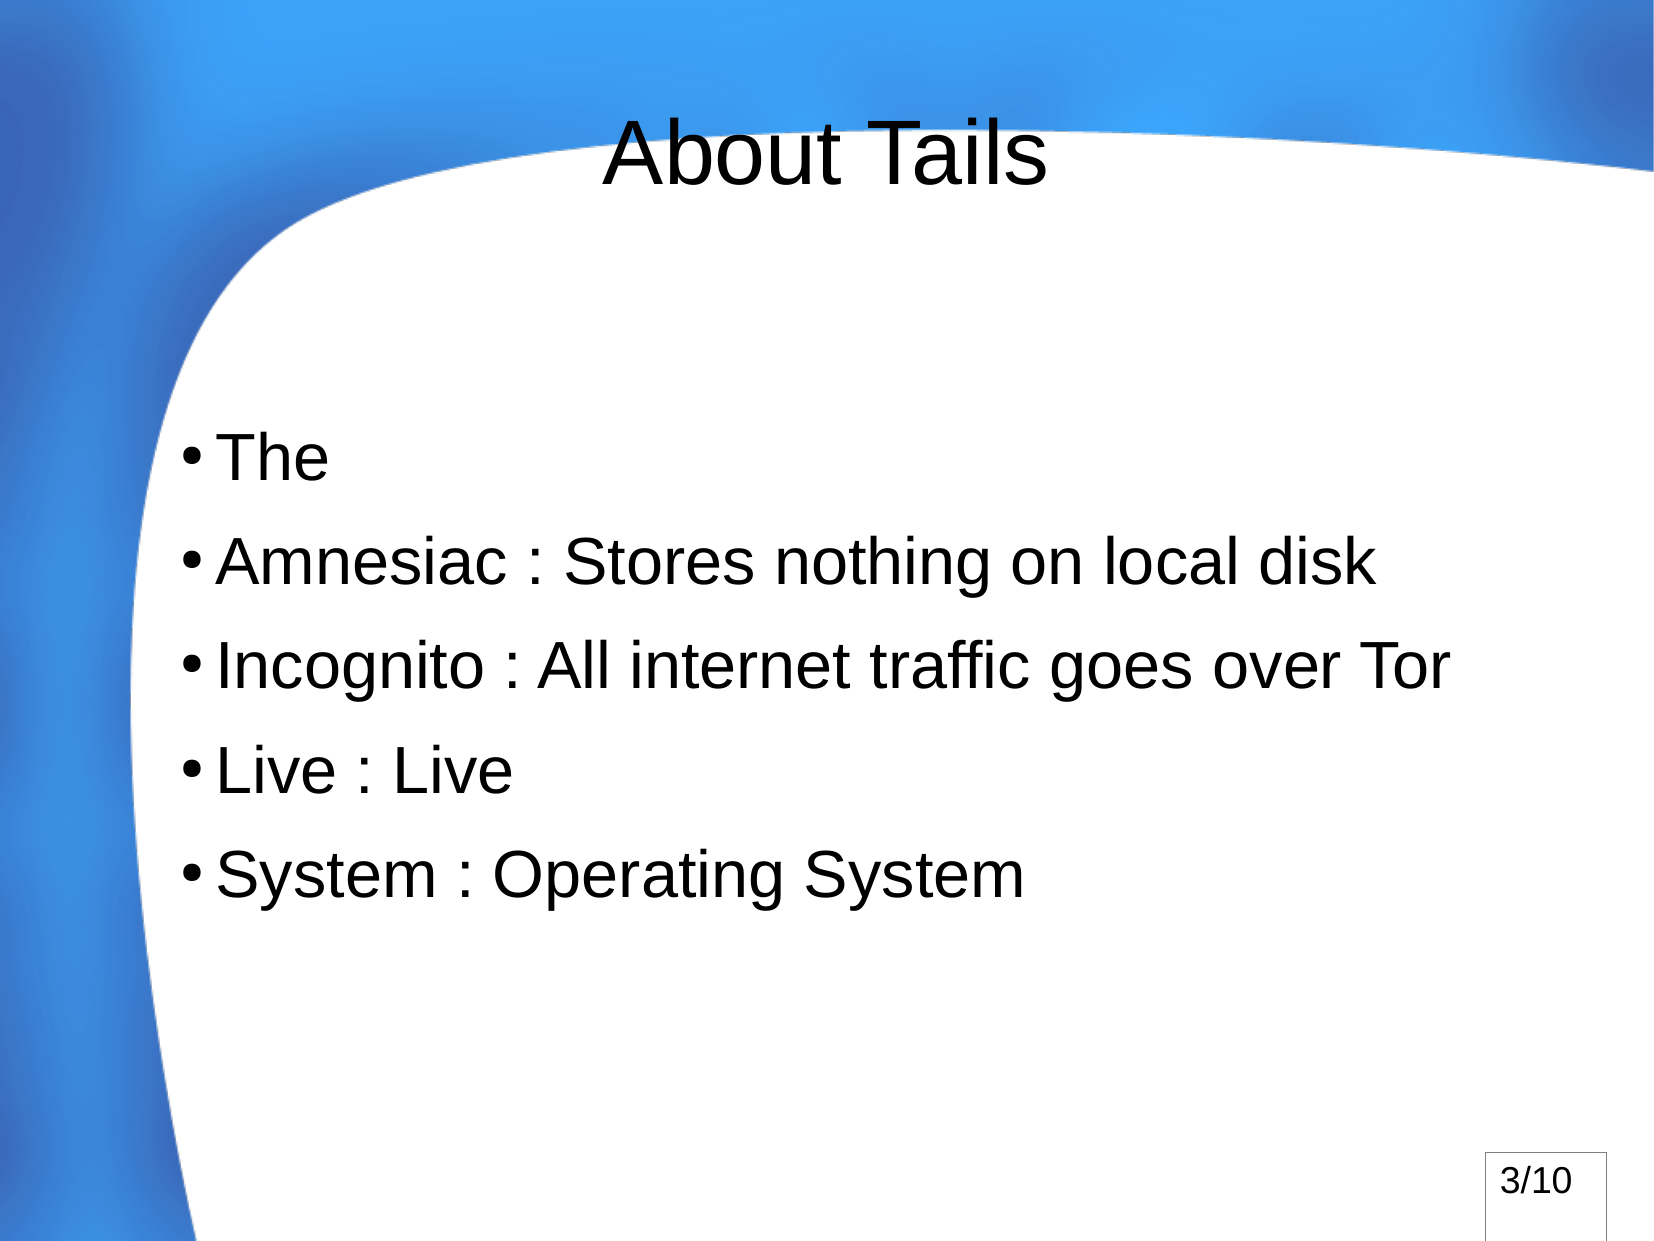

# About Tails
The
Amnesiac : Stores nothing on local disk
Incognito : All internet traffic goes over Tor
Live : Live
System : Operating System